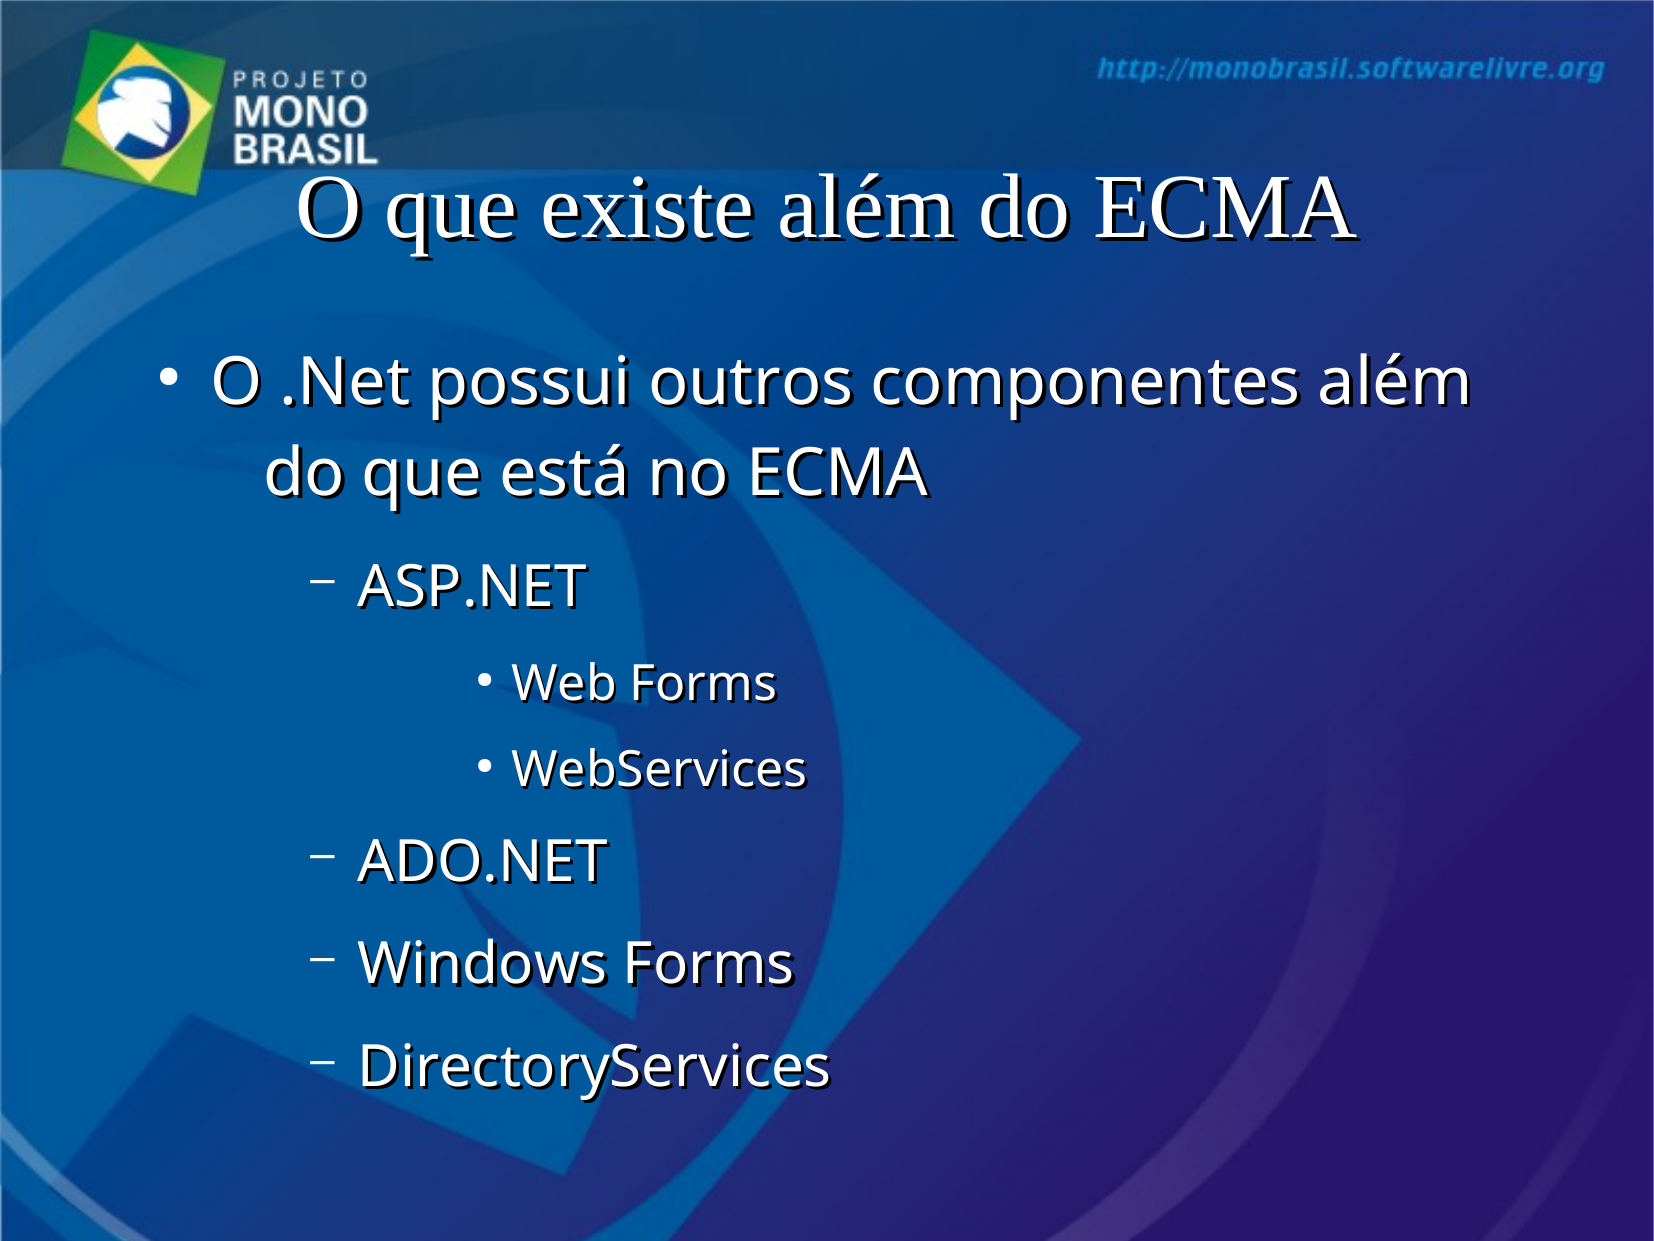

O que existe além do ECMA
# O .Net possui outros componentes além do que está no ECMA
ASP.NET
Web Forms
WebServices
ADO.NET
Windows Forms
DirectoryServices